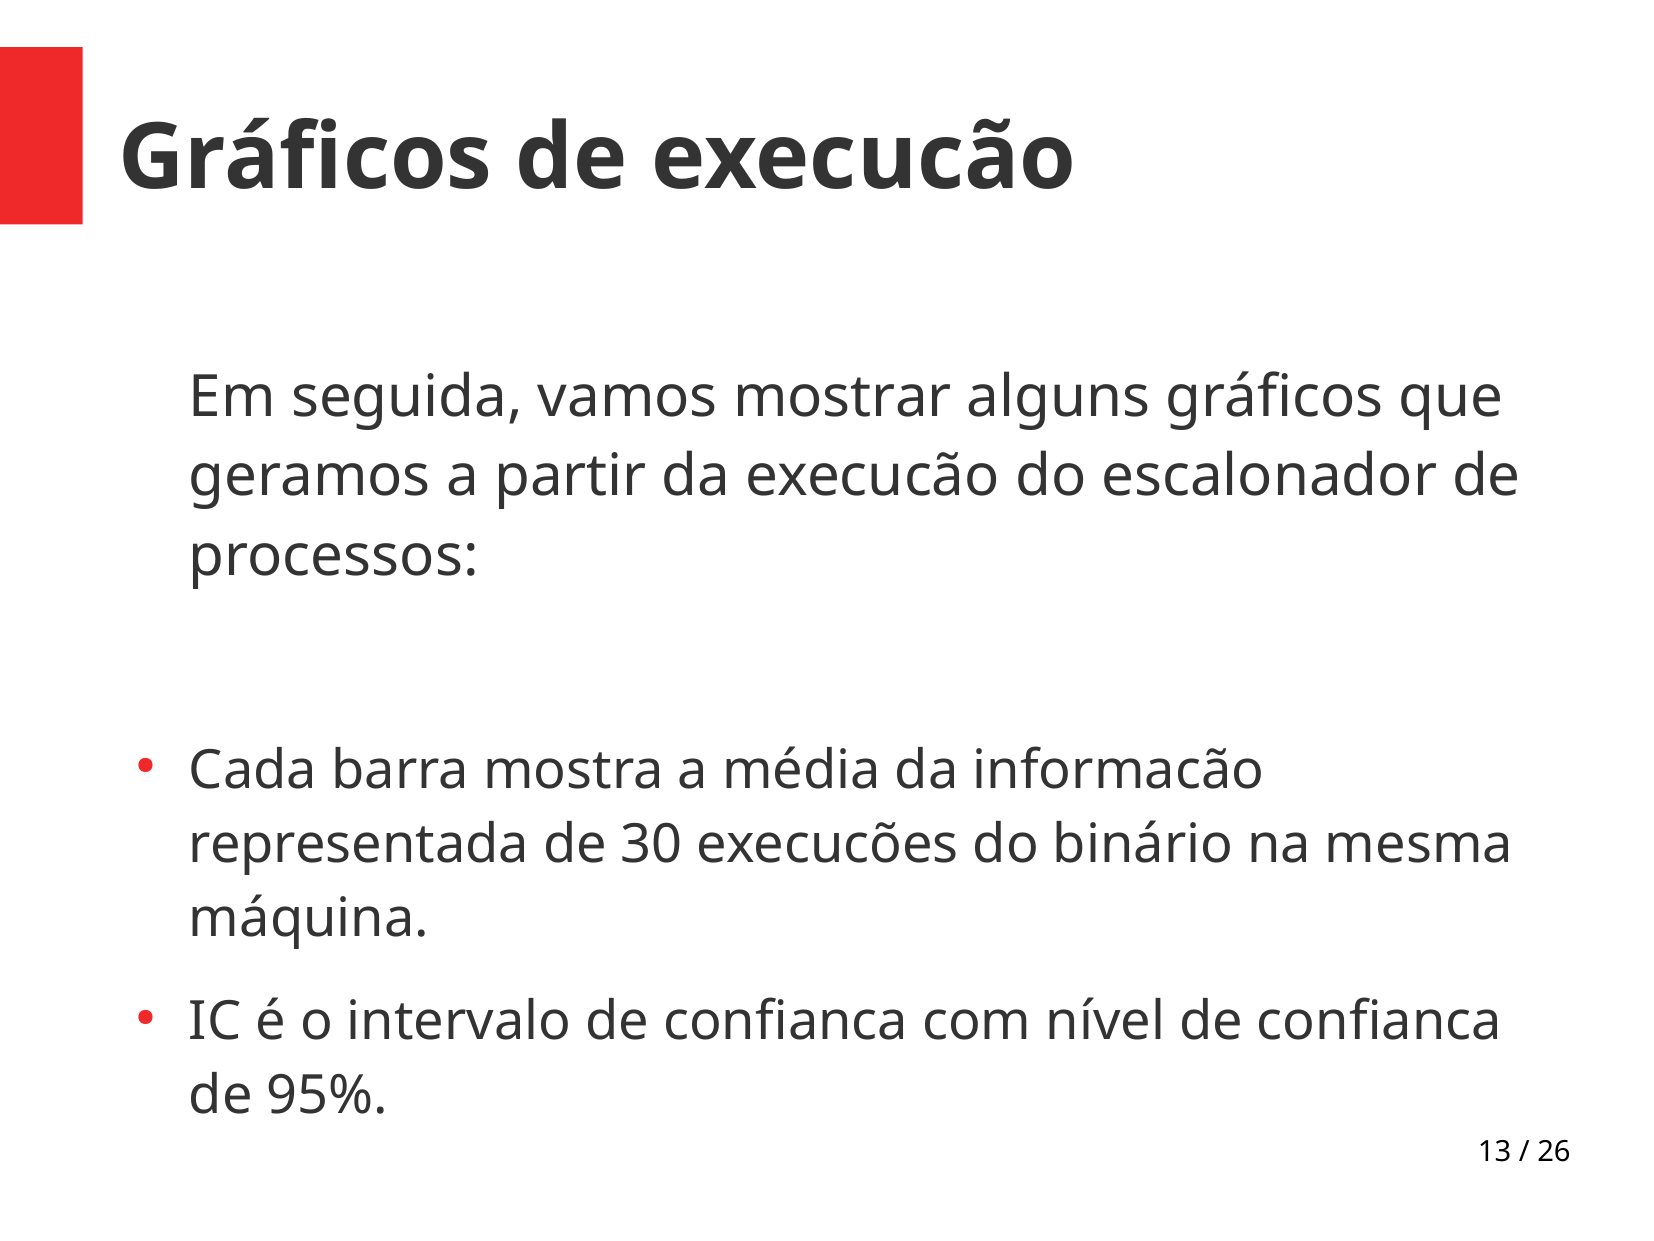

# Gráficos de execucão
Em seguida, vamos mostrar alguns gráficos que geramos a partir da execucão do escalonador de processos:
Cada barra mostra a média da informacão representada de 30 execucões do binário na mesma máquina.
IC é o intervalo de confianca com nível de confianca de 95%.
13